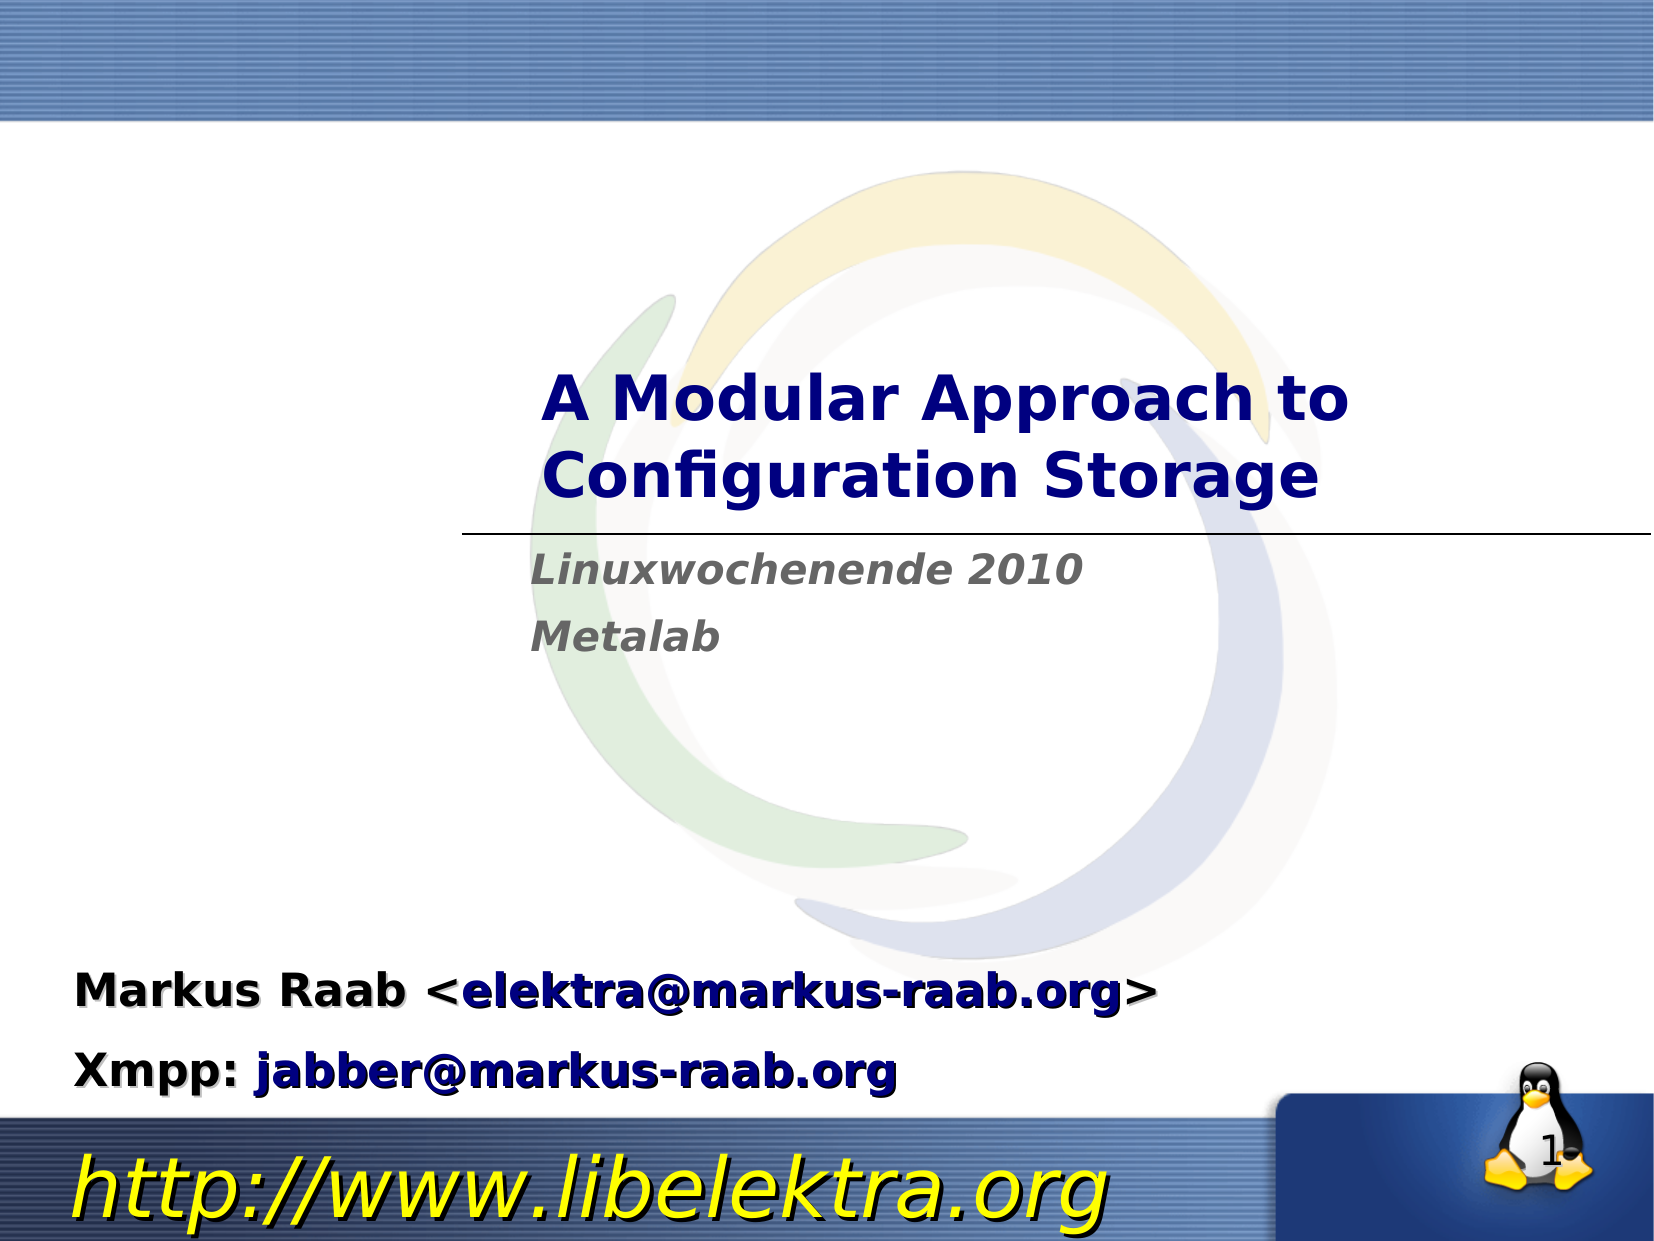

A Modular Approach to Configuration Storage
Linuxwochenende 2010
Metalab
Markus Raab <elektra@markus-raab.org>
Xmpp: jabber@markus-raab.org